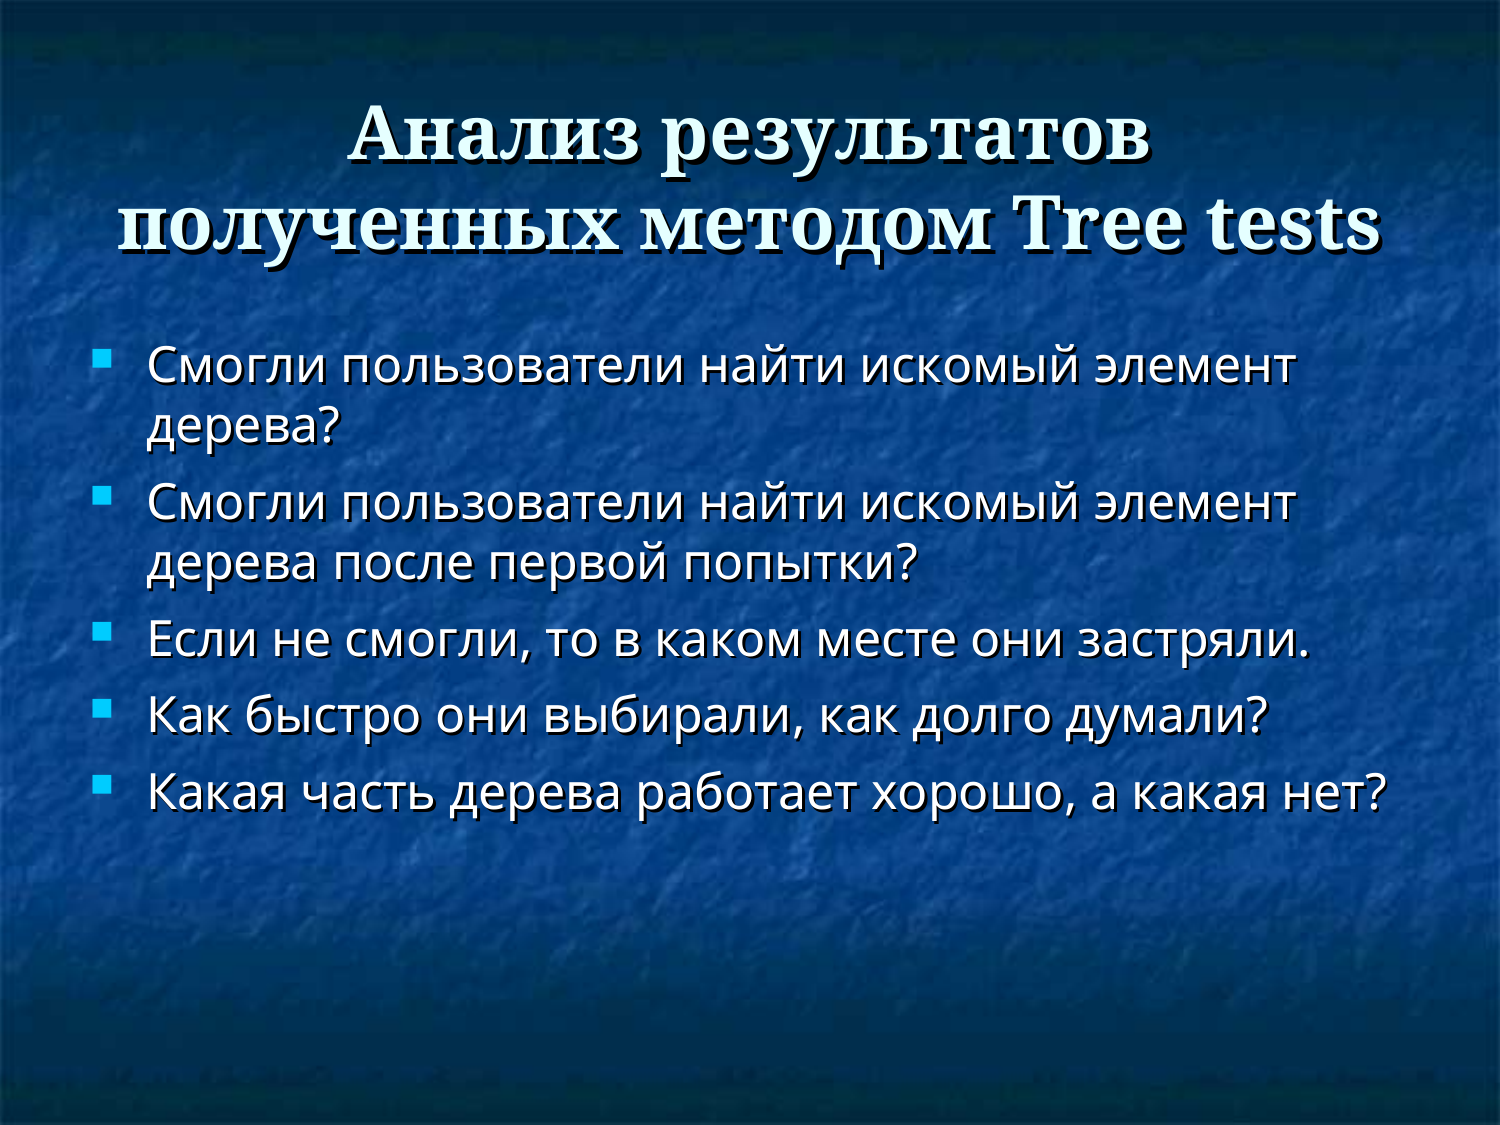

# Анализ результатов полученных методом Tree tests
Смогли пользователи найти искомый элемент дерева?
Смогли пользователи найти искомый элемент дерева после первой попытки?
Если не смогли, то в каком месте они застряли.
Как быстро они выбирали, как долго думали?
Какая часть дерева работает хорошо, а какая нет?